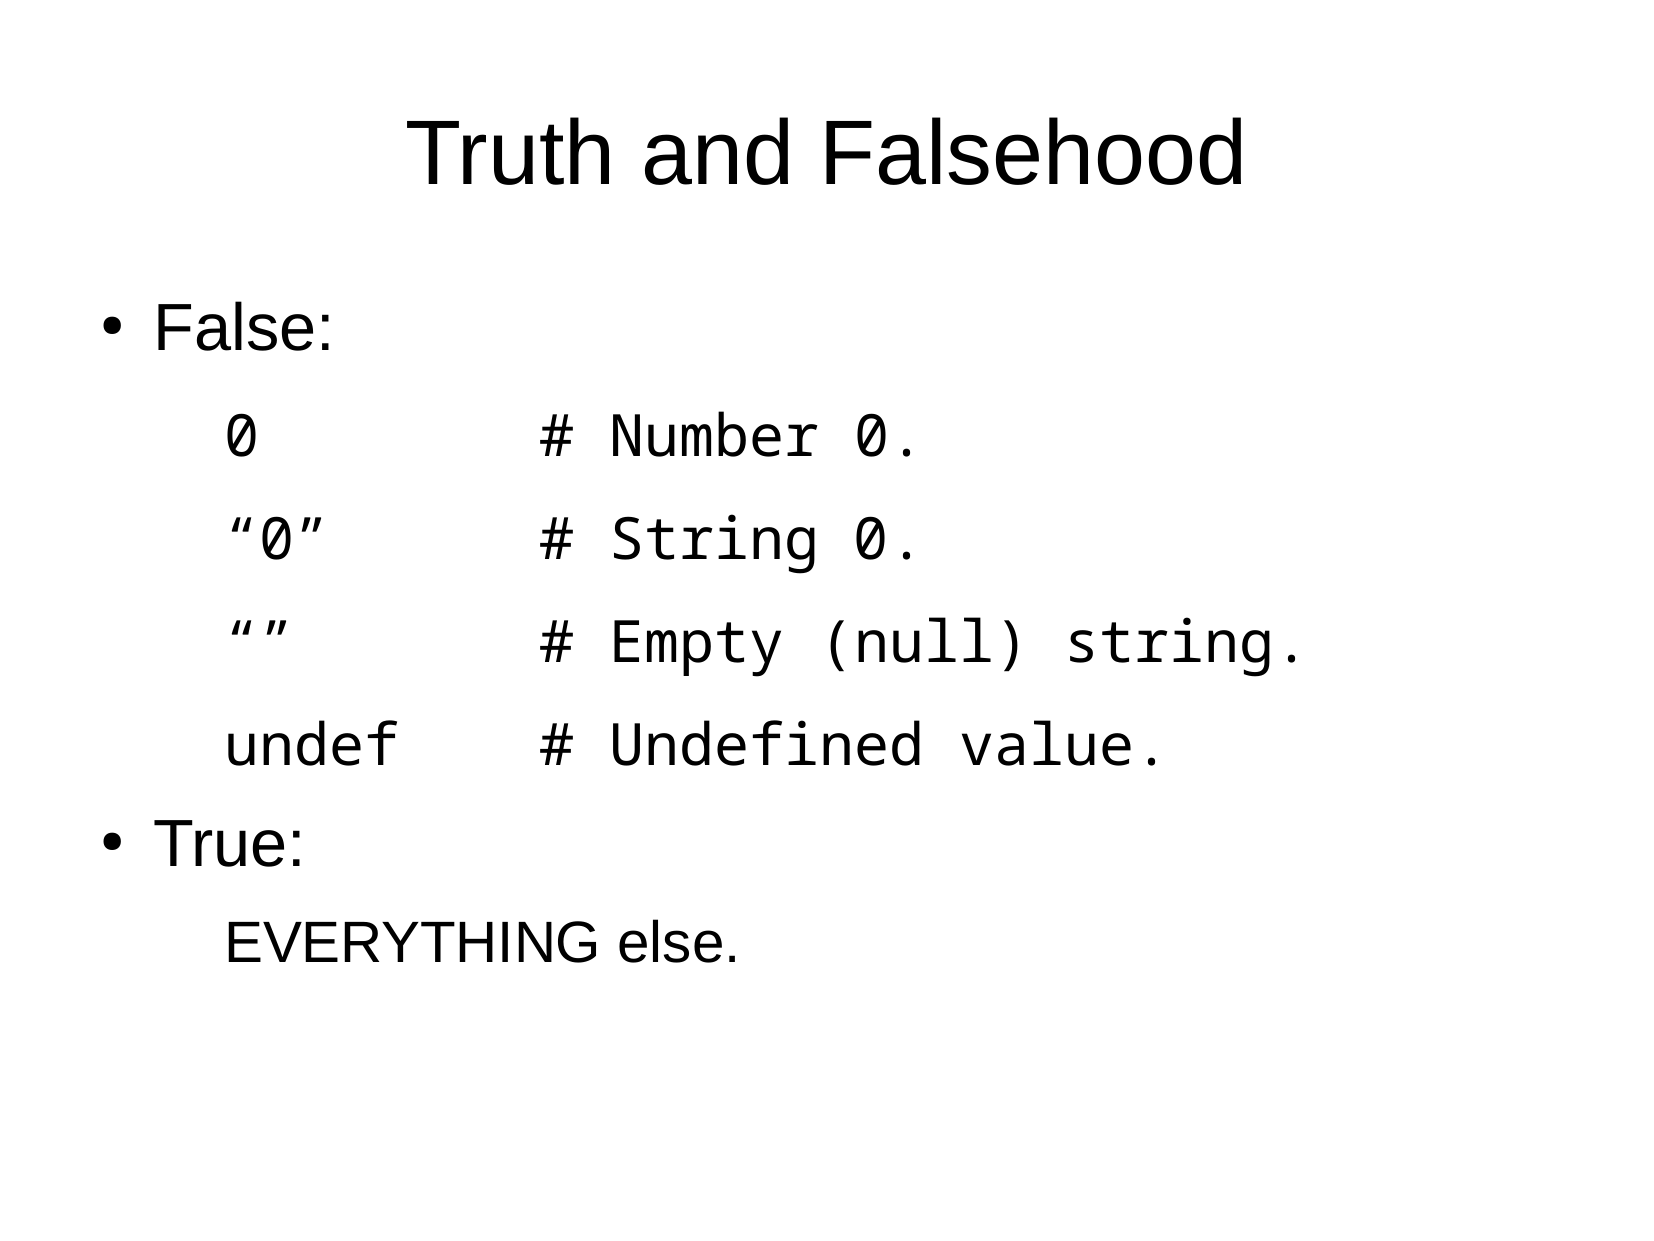

# Truth and Falsehood
False:
0 # Number 0.
“0” # String 0.
“” # Empty (null) string.
undef # Undefined value.
True:
EVERYTHING else.